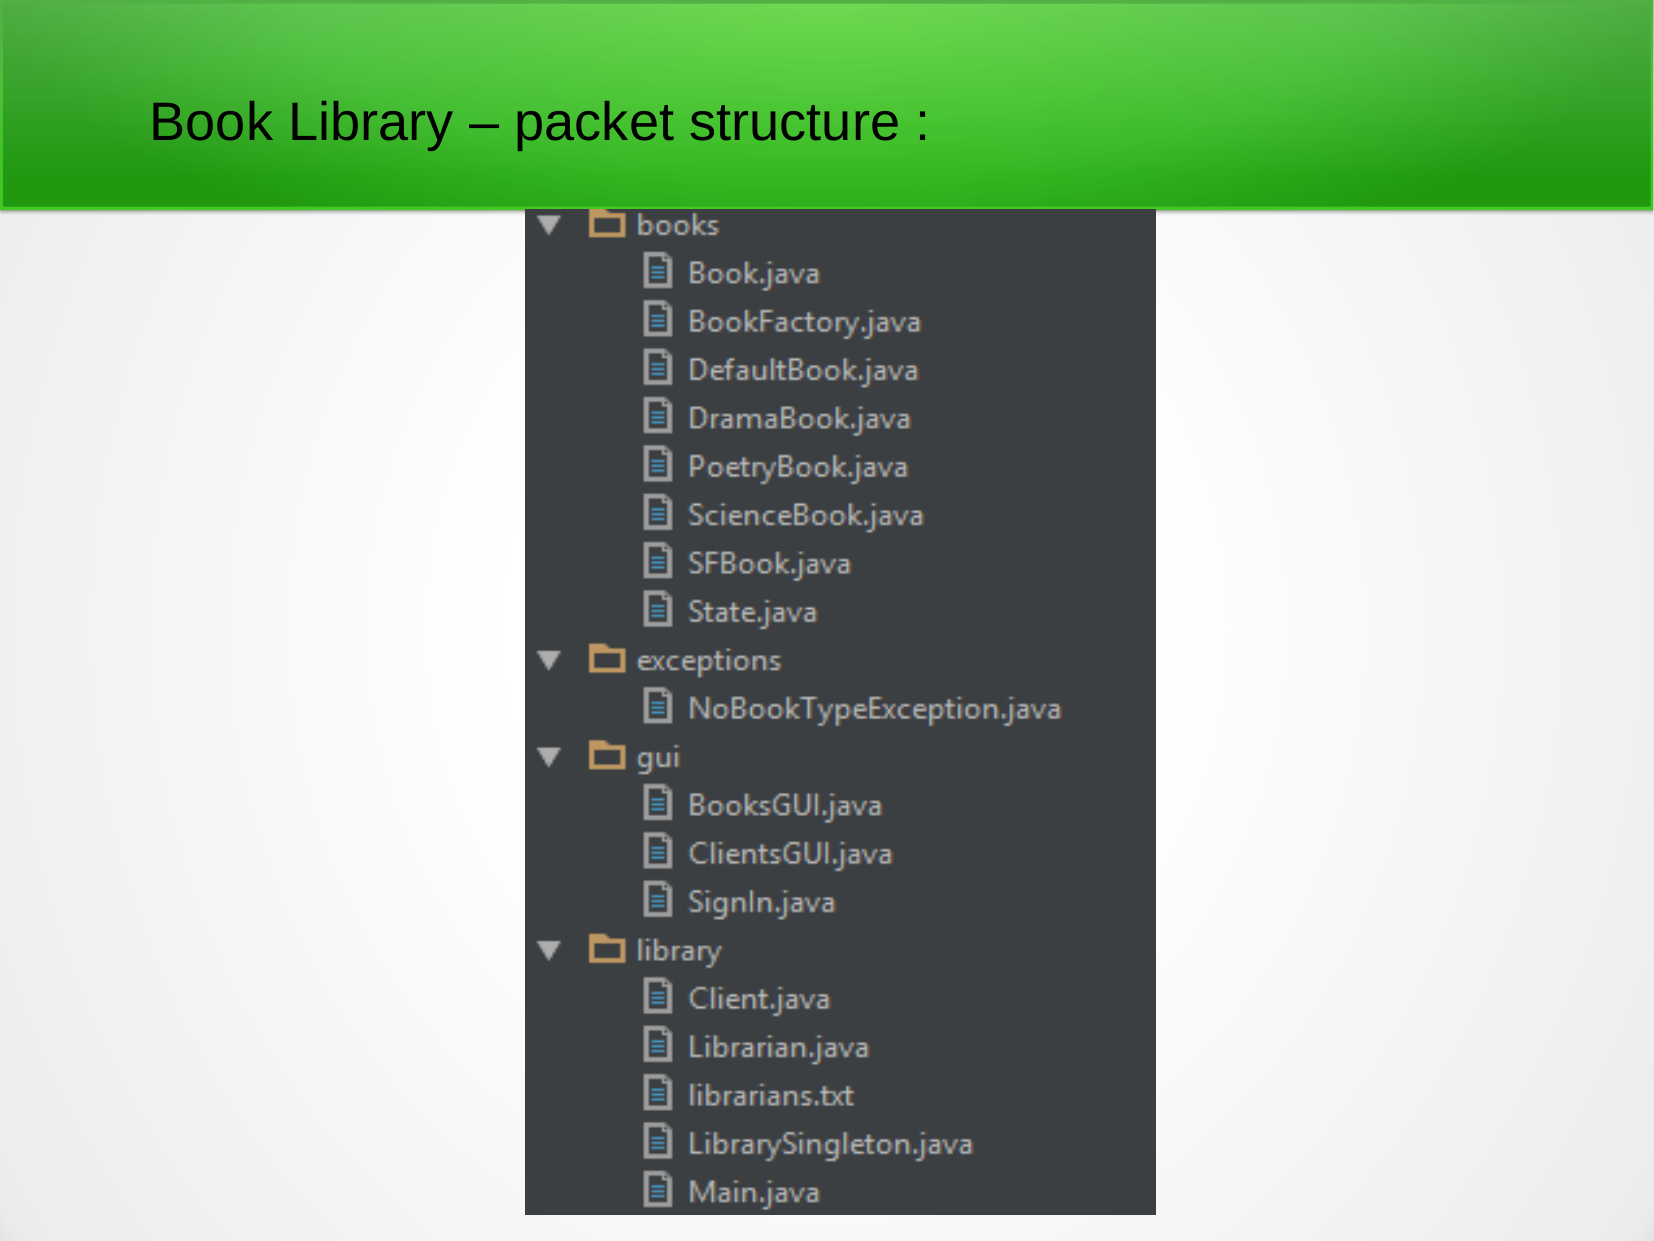

# Book Library – packet structure :